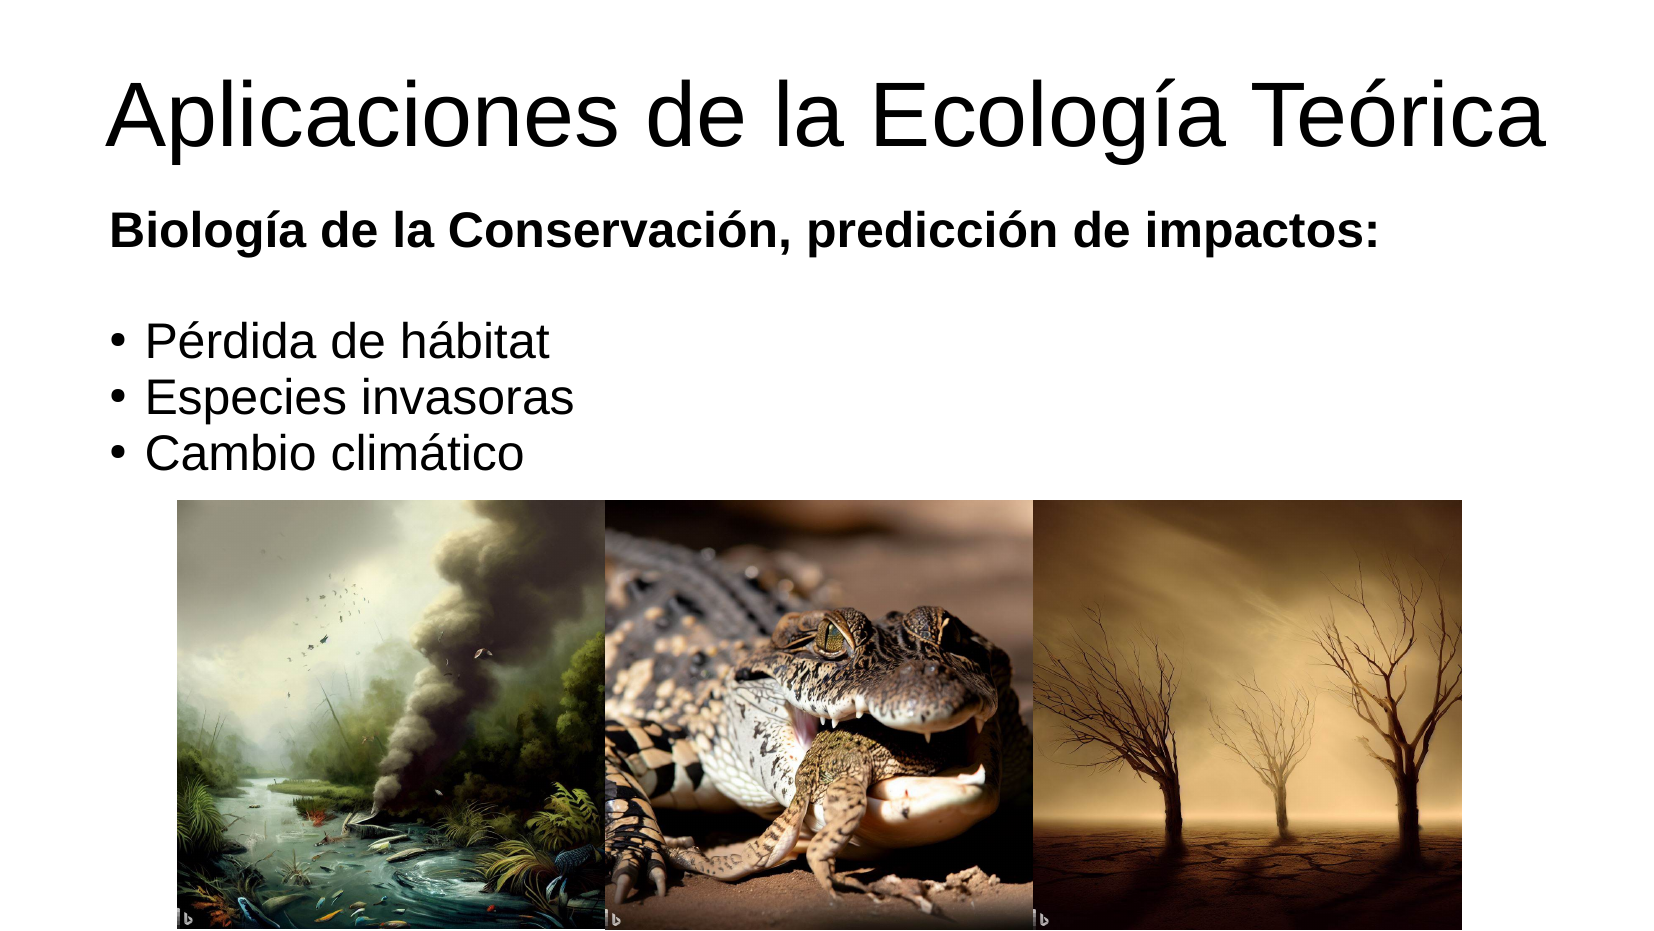

# Aplicaciones de la Ecología Teórica
Biología de la Conservación, predicción de impactos:
Pérdida de hábitat
Especies invasoras
Cambio climático